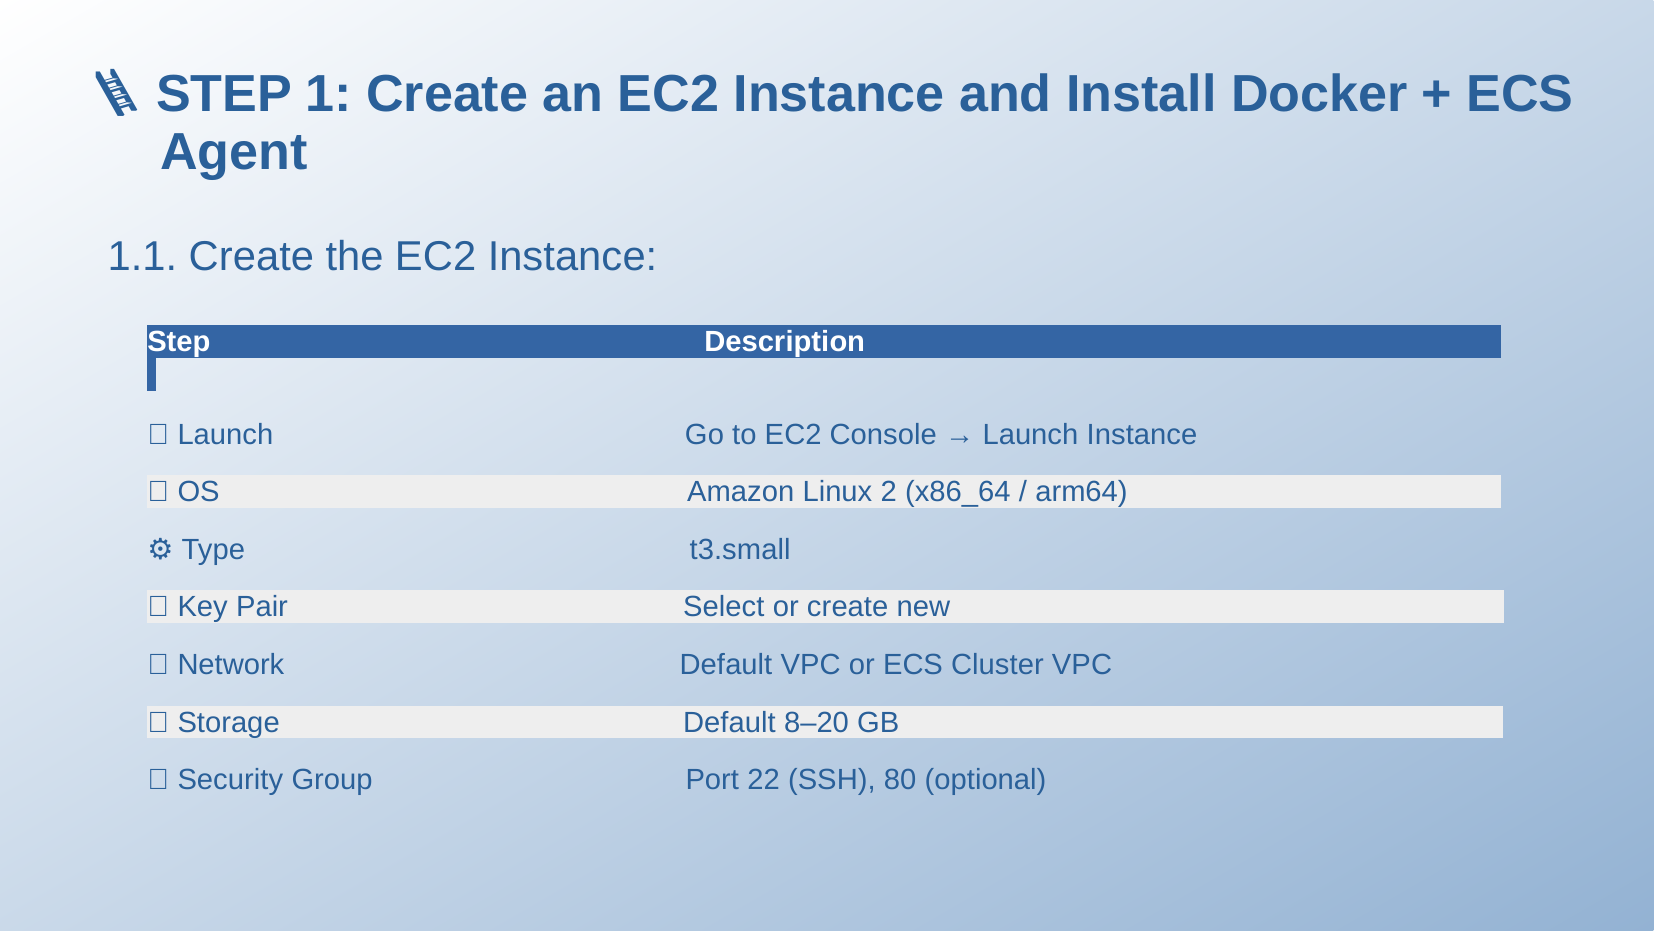

🪜 STEP 1: Create an EC2 Instance and Install Docker + ECS Agent
1.1. Create the EC2 Instance:
Step Description
🚀 Launch Go to EC2 Console → Launch Instance
🐧 OS Amazon Linux 2 (x86_64 / arm64)
⚙️ Type t3.small
🔑 Key Pair Select or create new
🌐 Network Default VPC or ECS Cluster VPC
💾 Storage Default 8–20 GB
🔐 Security Group Port 22 (SSH), 80 (optional)